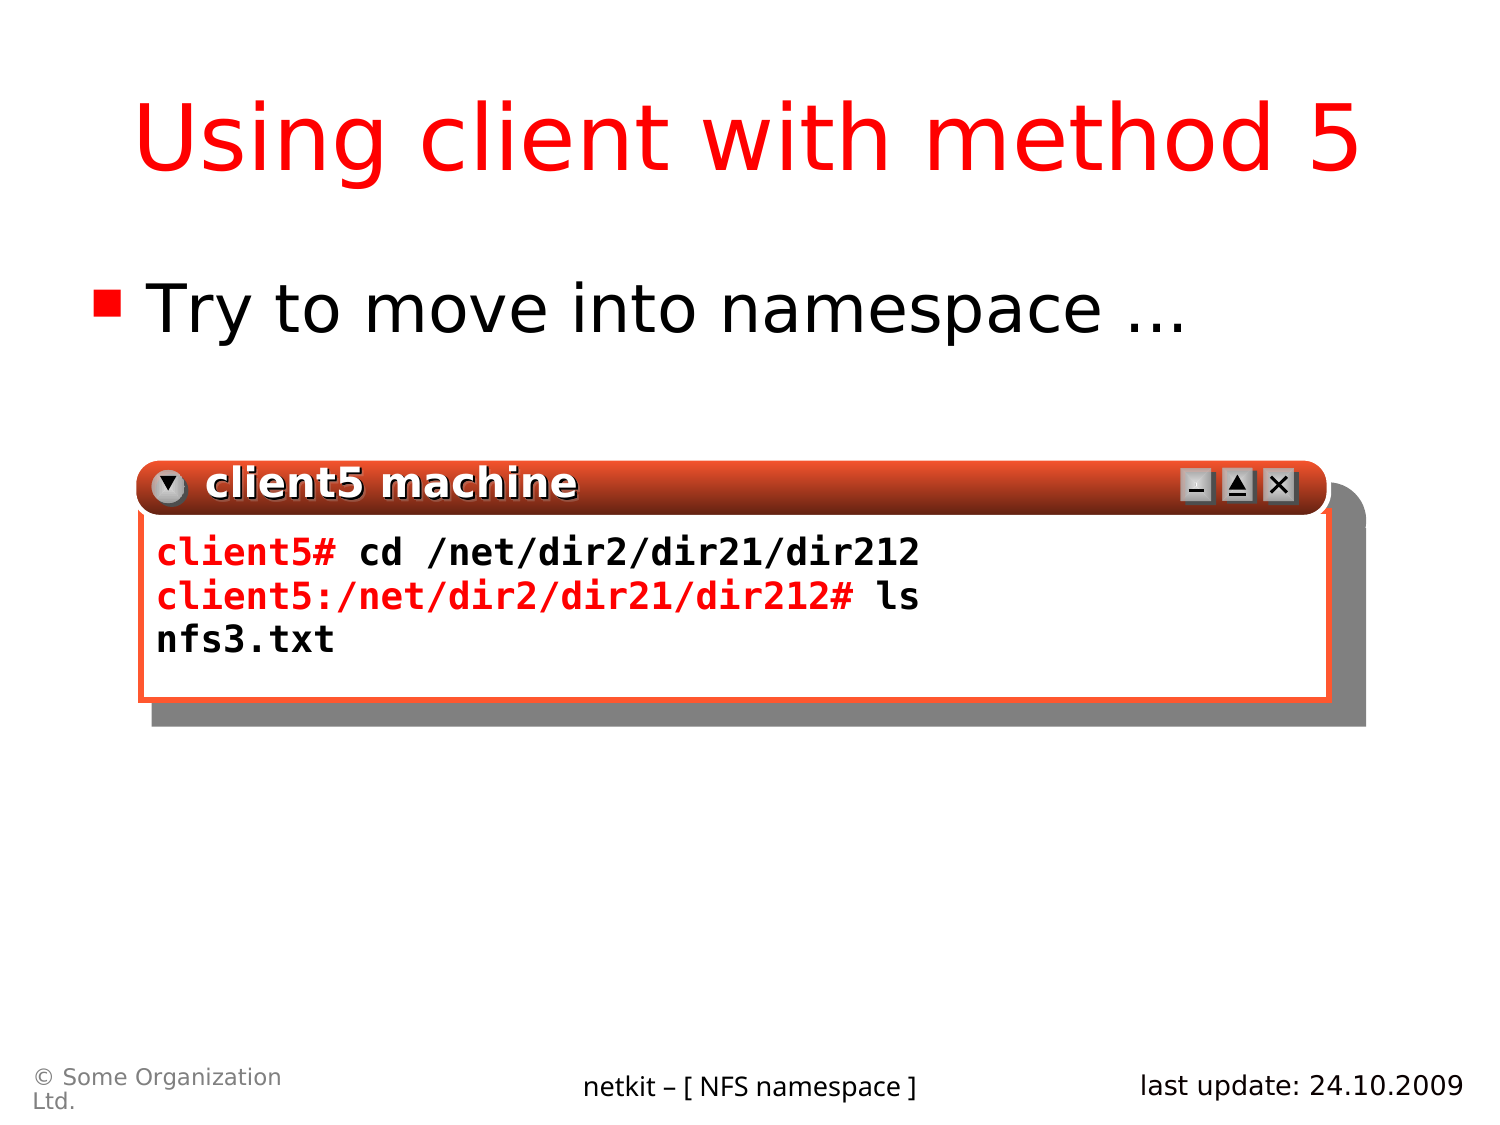

# Using client with method 5
Try to move into namespace ...
client5 machine
client5# cd /net/dir2/dir21/dir212
client5:/net/dir2/dir21/dir212# ls
nfs3.txt
NFS namespace
24.10.2009